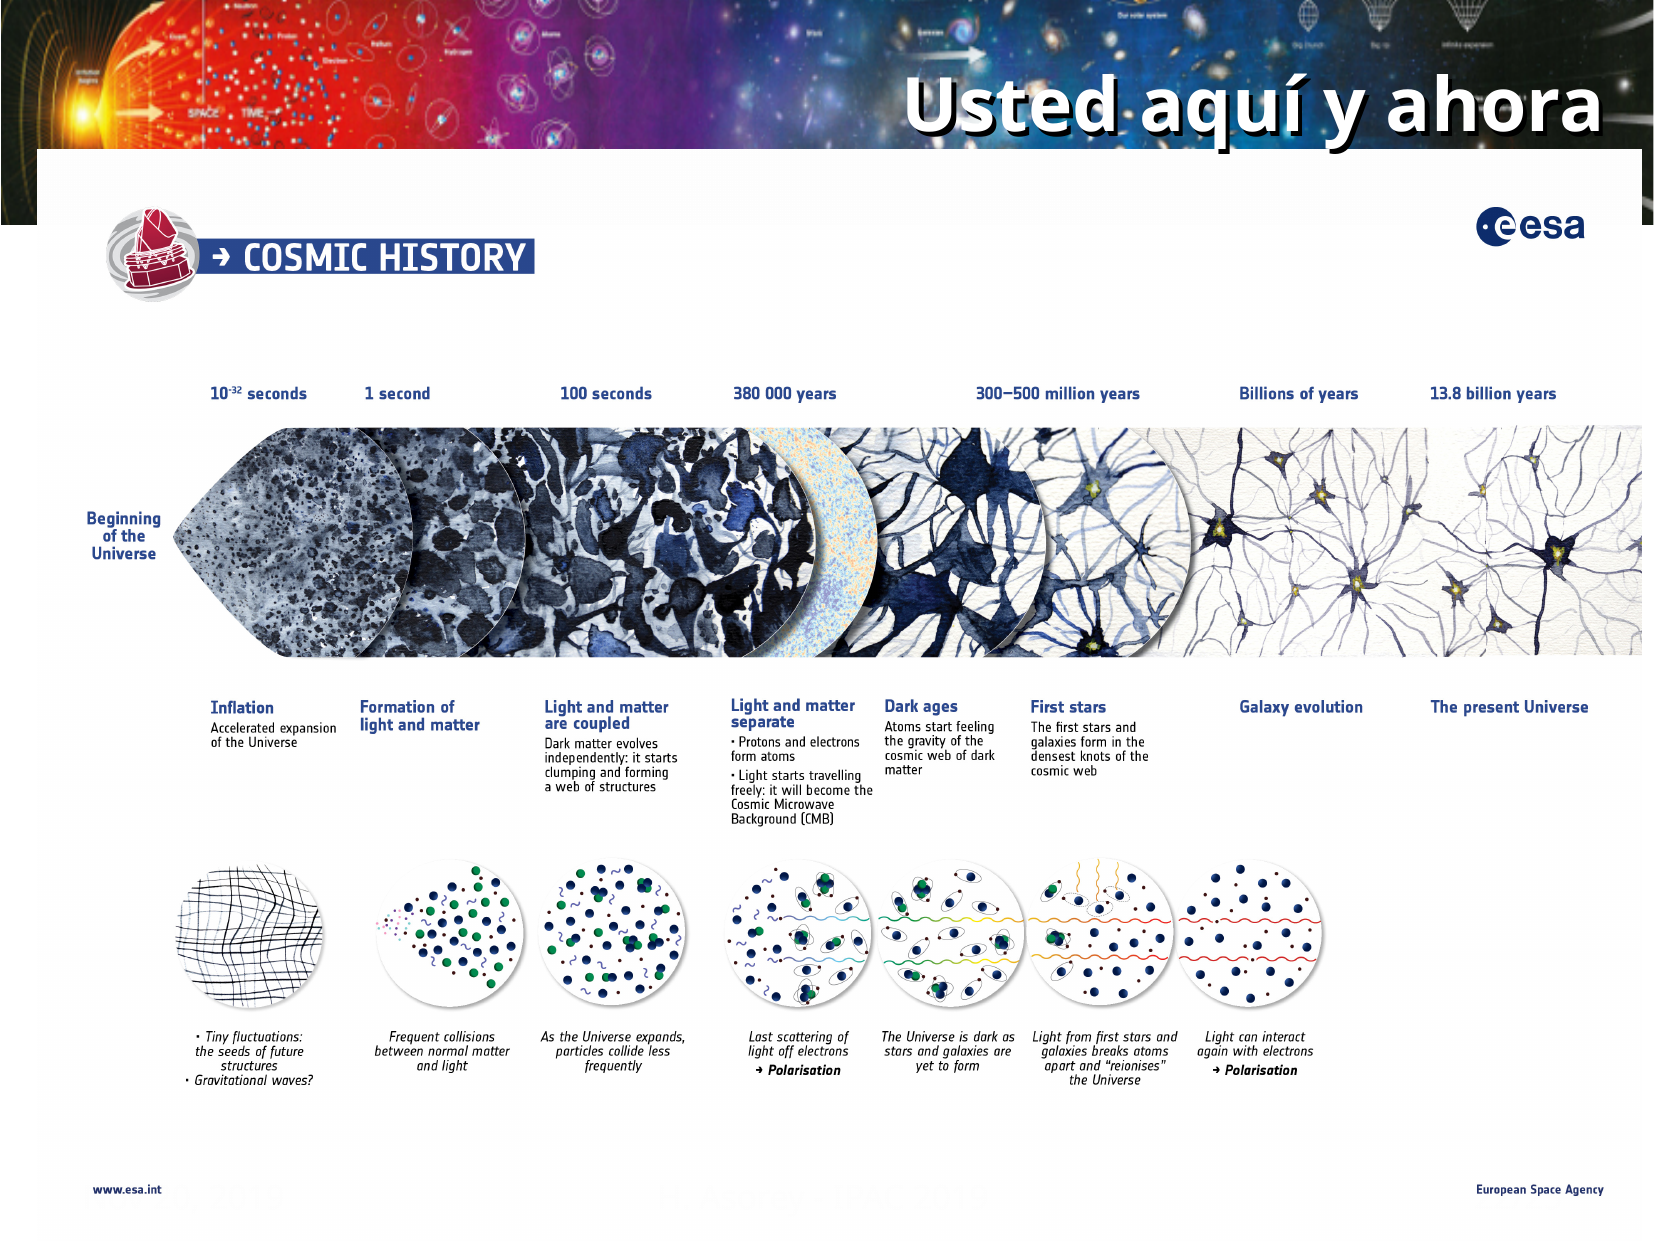

# Usted aquí y ahora
Nov 20, 2019
H. Asorey - IPAC 2019
22